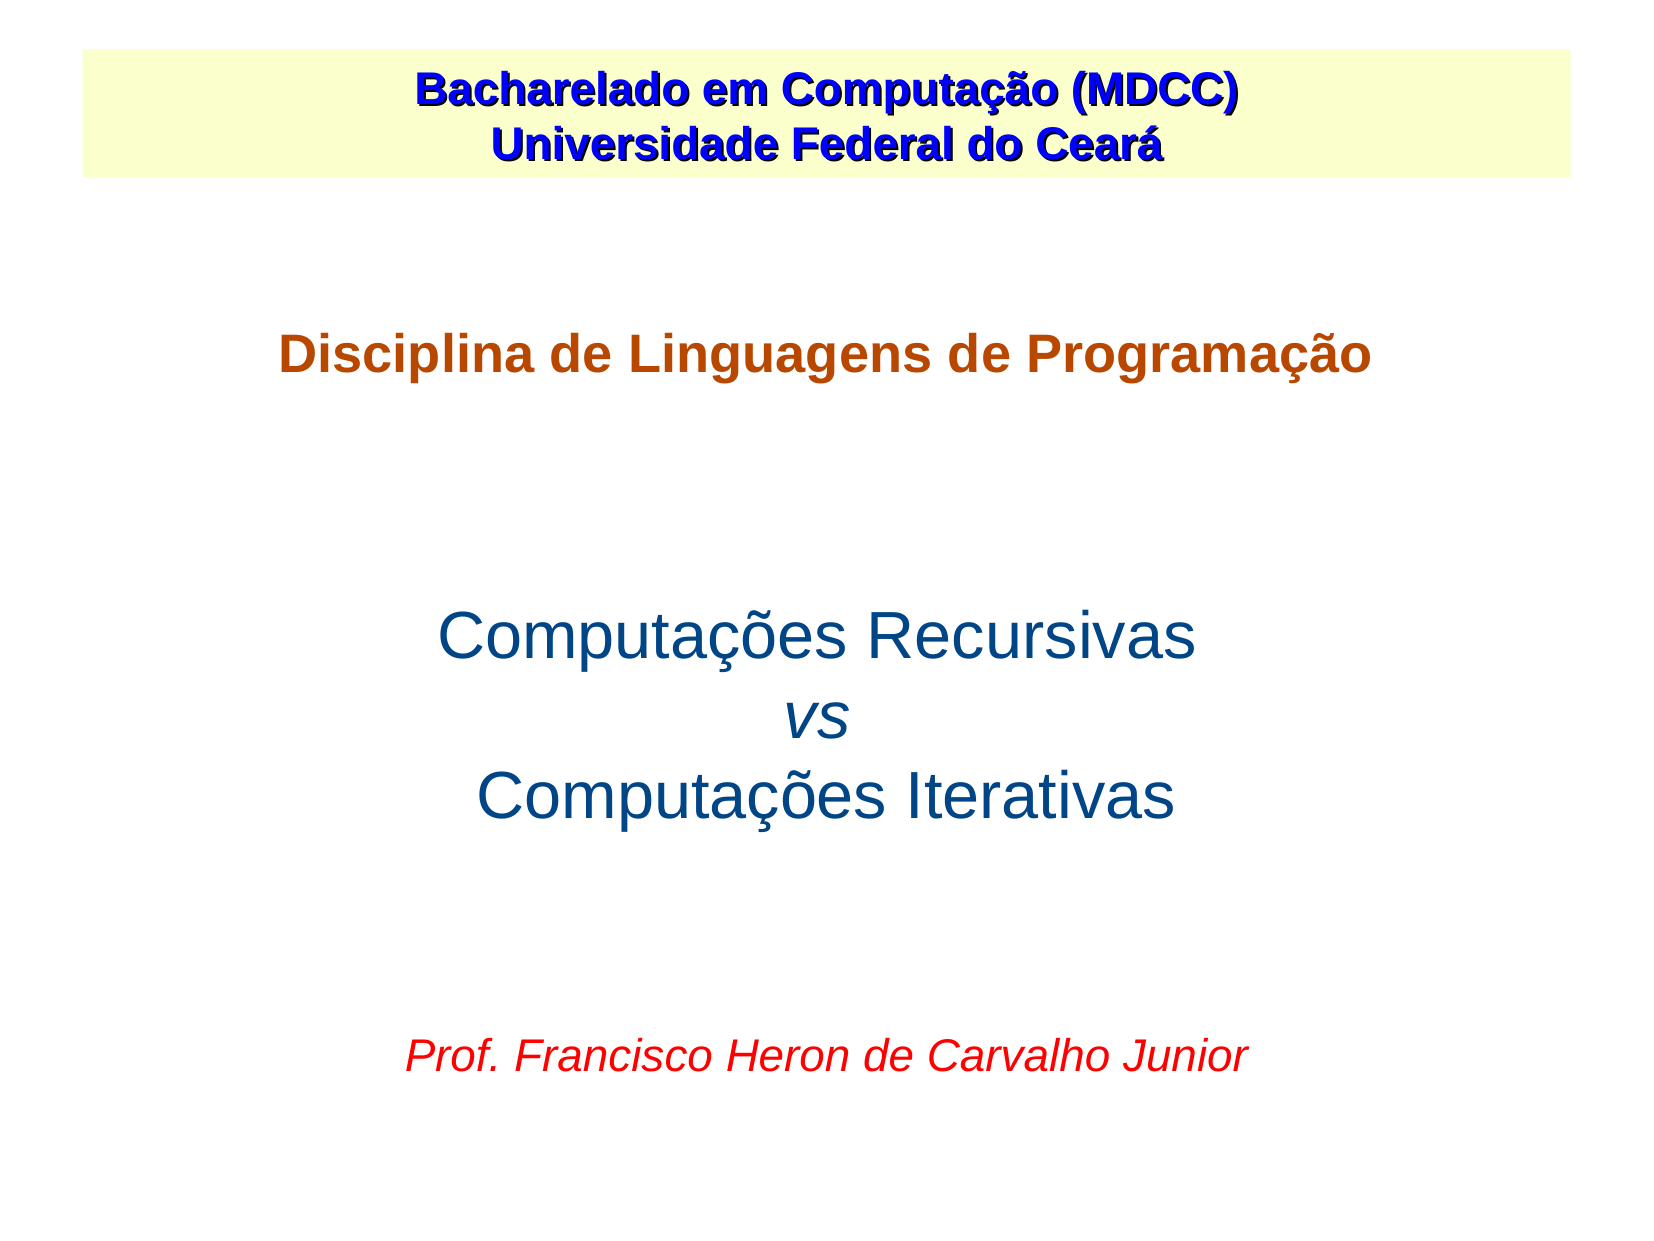

# Bacharelado em Computação (MDCC) Universidade Federal do Ceará
Disciplina de Linguagens de Programação
Computações Recursivas
vs
Computações Iterativas
Prof. Francisco Heron de Carvalho Junior